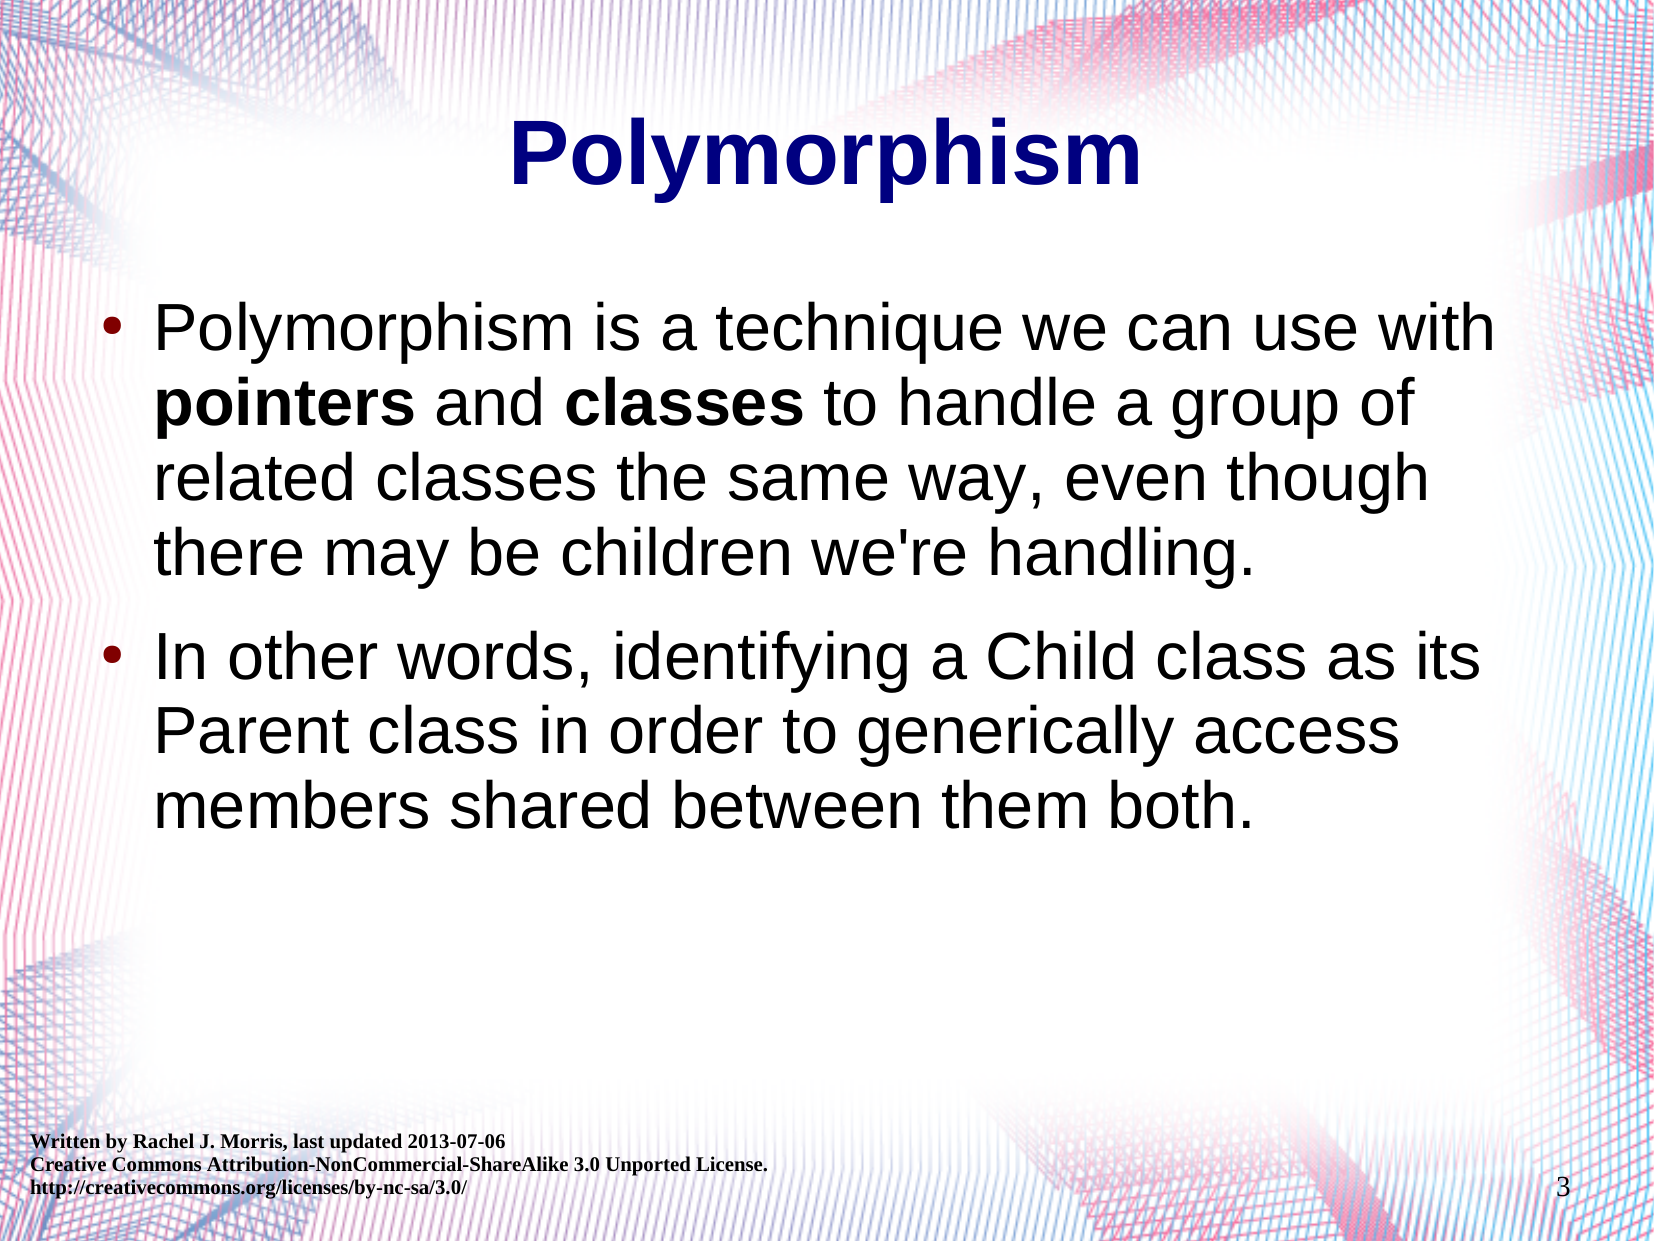

# Polymorphism
Polymorphism is a technique we can use with pointers and classes to handle a group of related classes the same way, even though there may be children we're handling.
In other words, identifying a Child class as its Parent class in order to generically access members shared between them both.
3